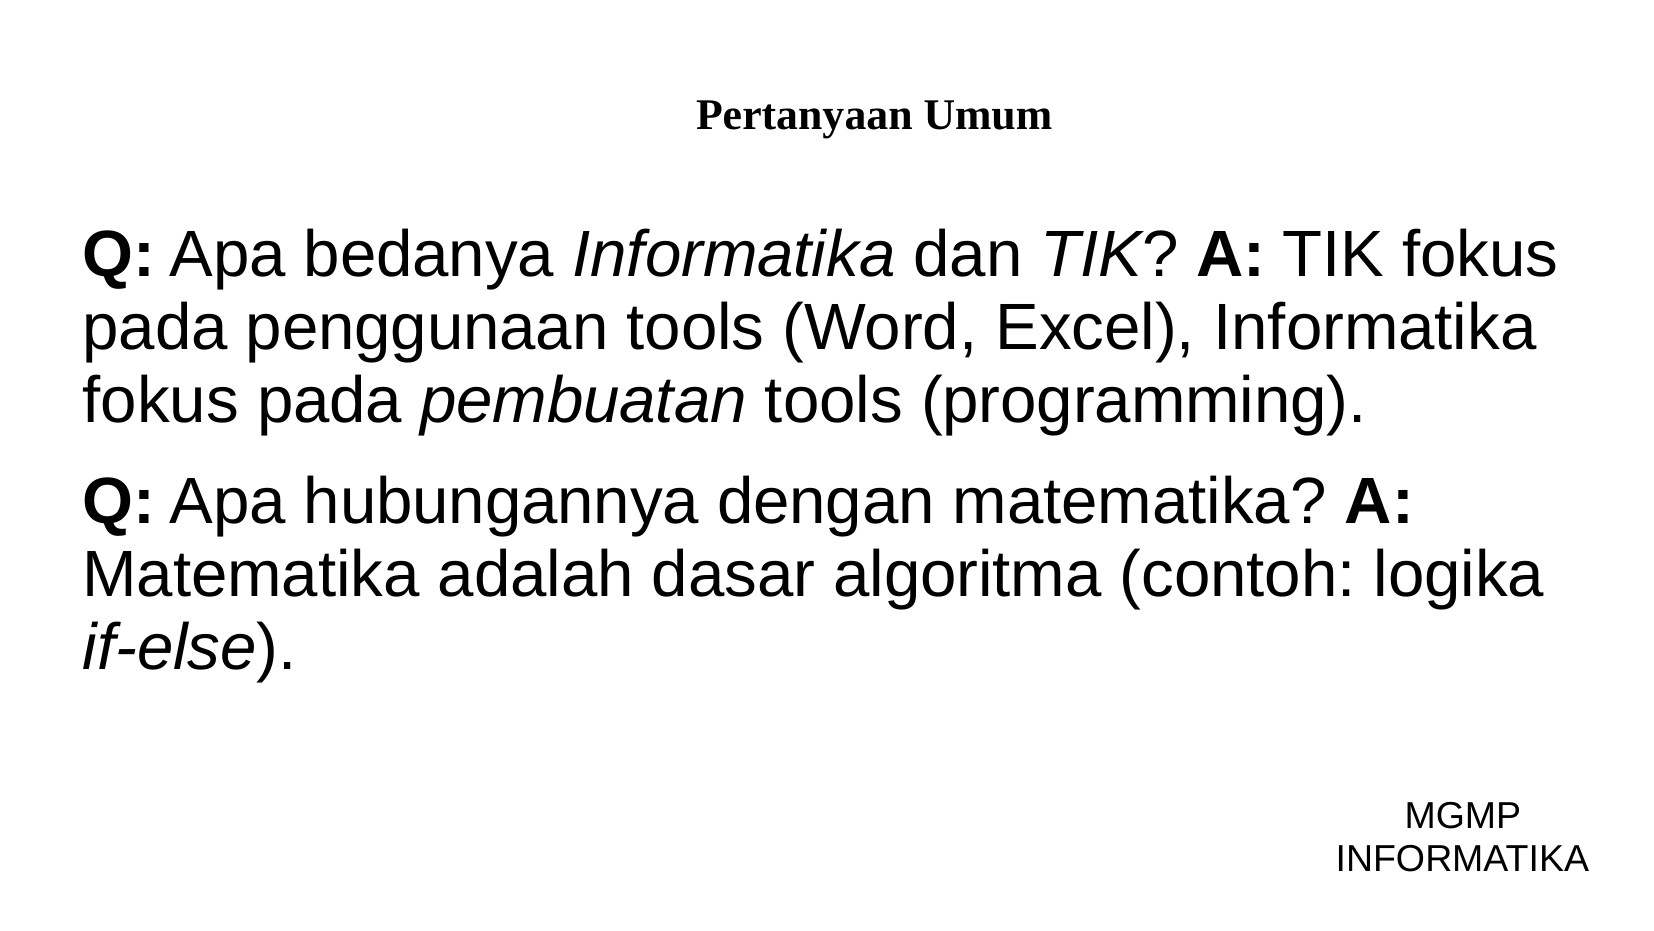

# Pertanyaan Umum
Q: Apa bedanya Informatika dan TIK? A: TIK fokus pada penggunaan tools (Word, Excel), Informatika fokus pada pembuatan tools (programming).
Q: Apa hubungannya dengan matematika? A: Matematika adalah dasar algoritma (contoh: logika if-else).
MGMP INFORMATIKA